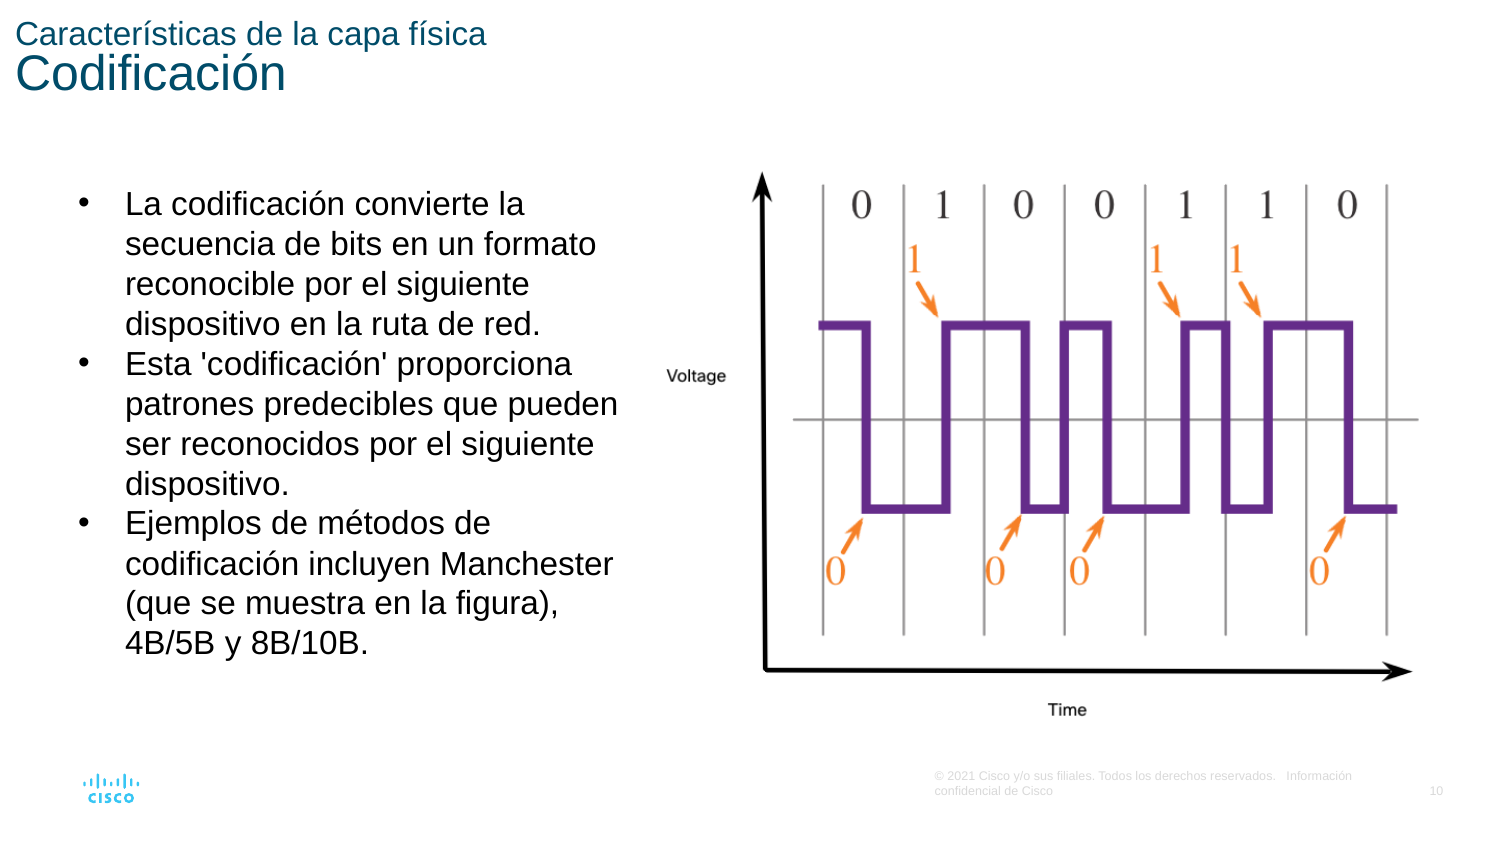

# Características de la capa física Codificación
La codificación convierte la secuencia de bits en un formato reconocible por el siguiente dispositivo en la ruta de red.
Esta 'codificación' proporciona patrones predecibles que pueden ser reconocidos por el siguiente dispositivo.
Ejemplos de métodos de codificación incluyen Manchester (que se muestra en la figura), 4B/5B y 8B/10B.